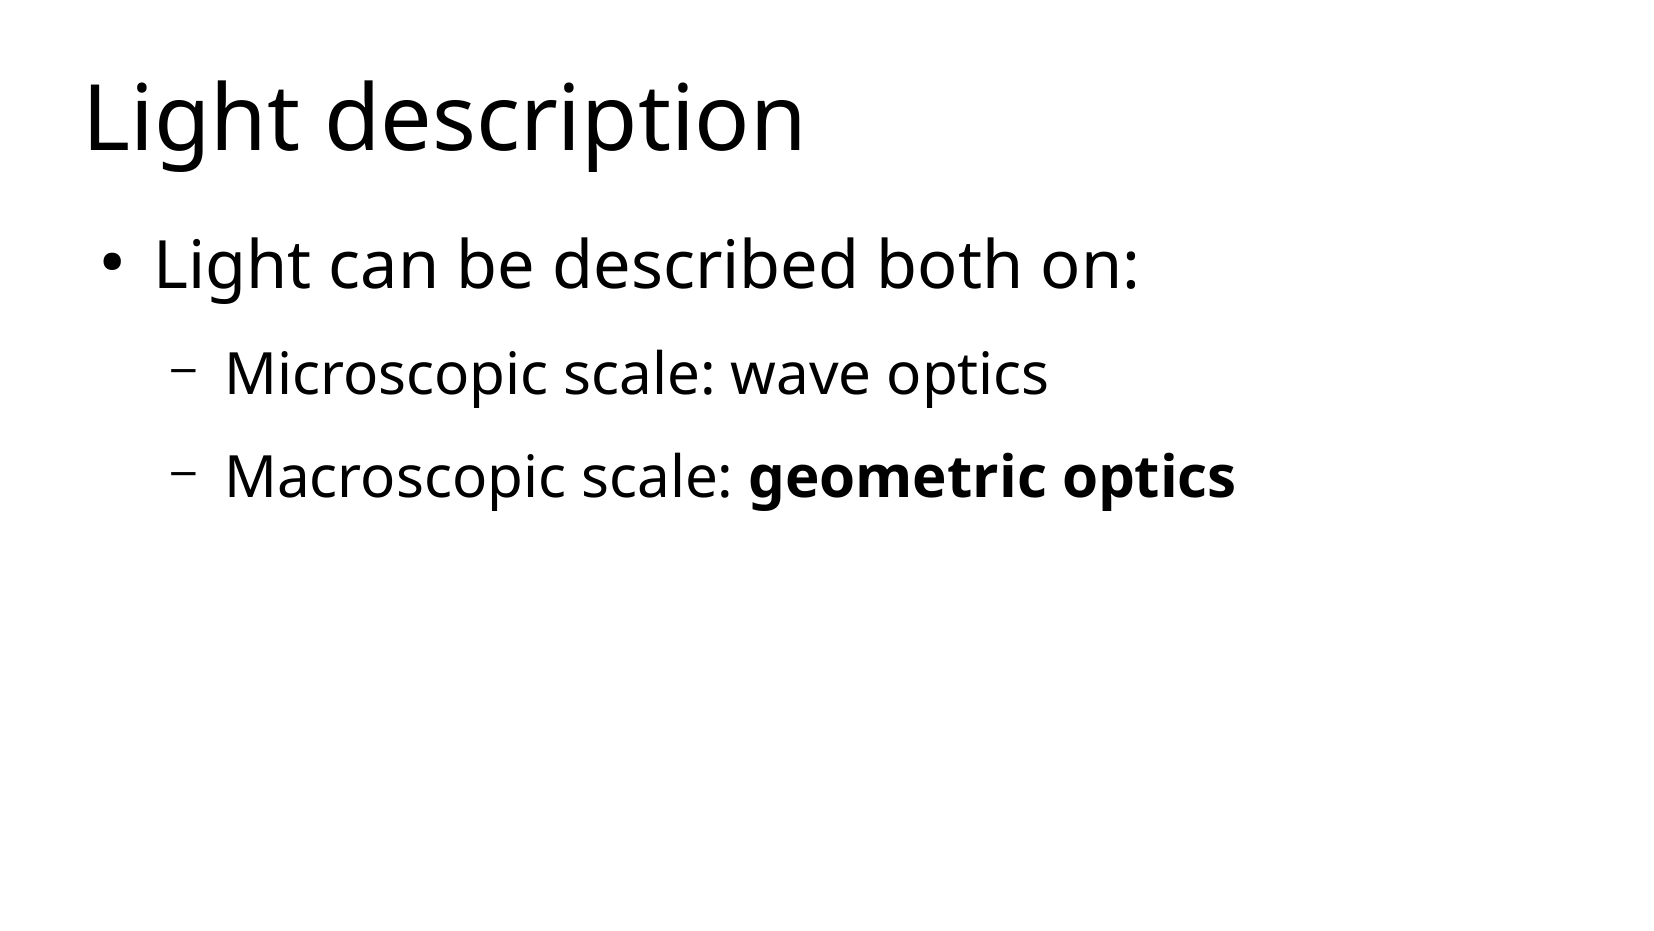

# Light description
Light can be described both on:
Microscopic scale: wave optics
Macroscopic scale: geometric optics